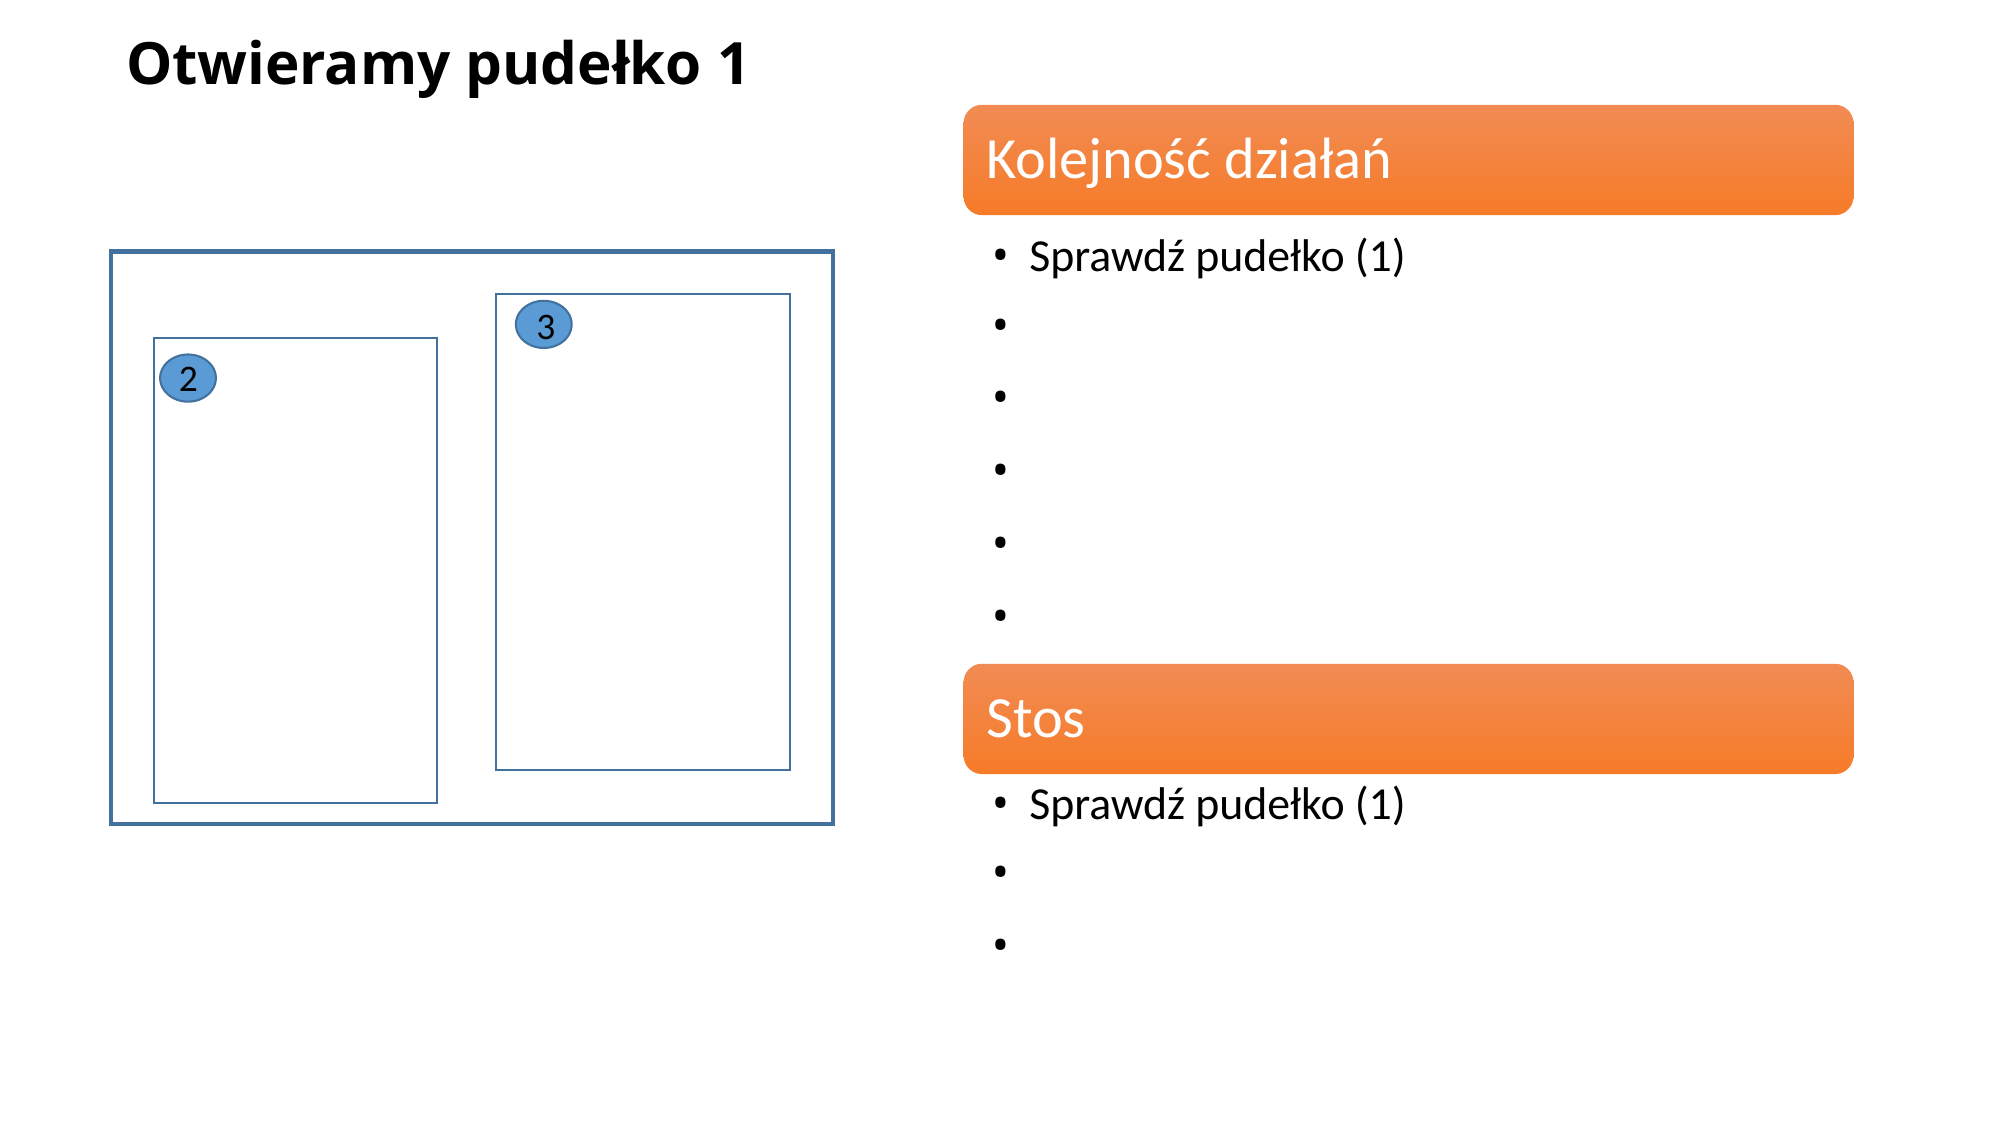

Otwieramy pudełko 1
Kolejność działań
Sprawdź pudełko (1)
Stos
Sprawdź pudełko (1)
3
2